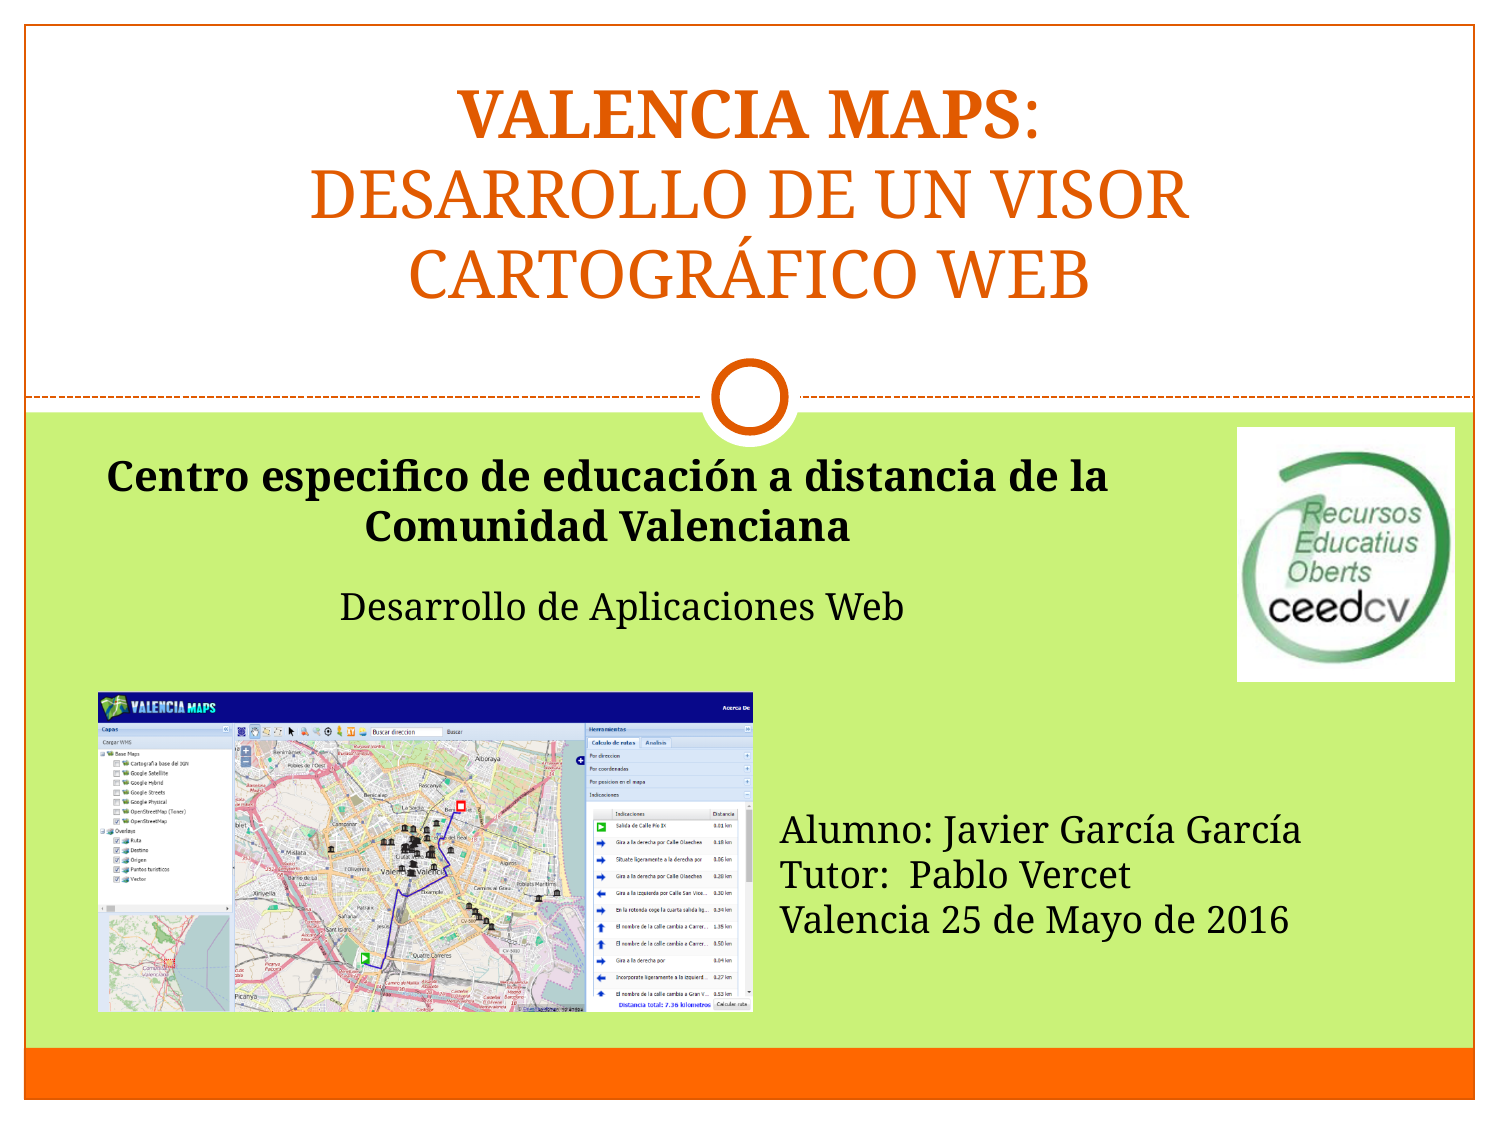

# VALENCIA MAPS: DESARROLLO DE UN VISOR CARTOGRÁFICO WEB
Centro especifico de educación a distancia de la Comunidad Valenciana
Desarrollo de Aplicaciones Web
Alumno: Javier García García
Tutor: Pablo Vercet
Valencia 25 de Mayo de 2016